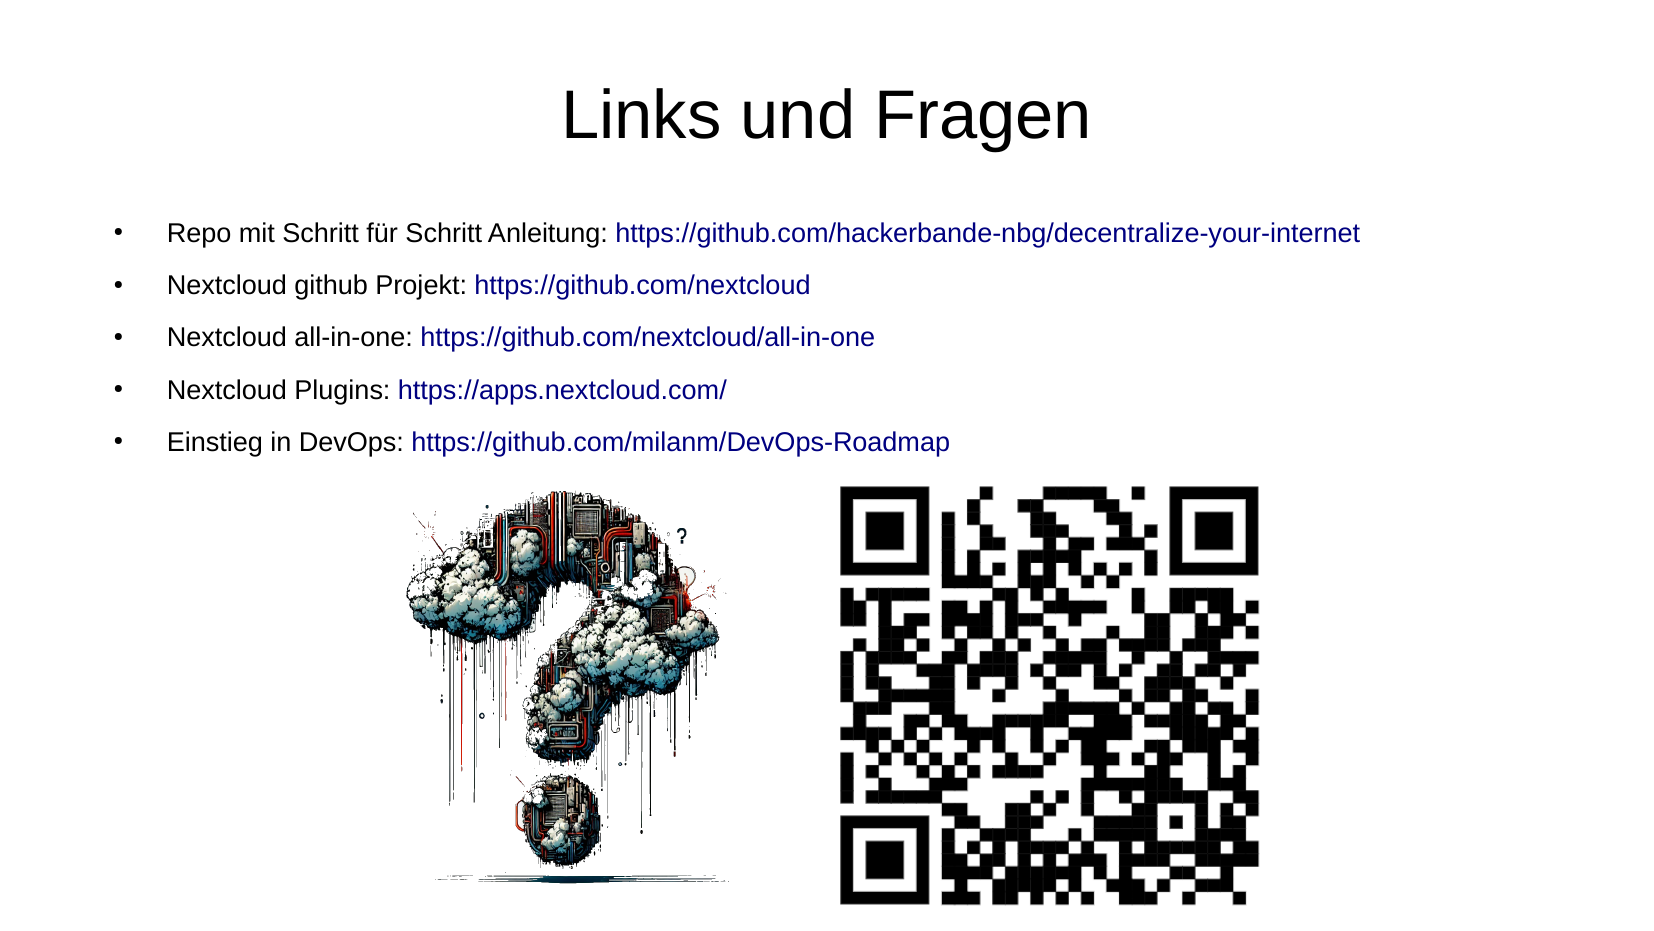

# Links und Fragen
Repo mit Schritt für Schritt Anleitung: https://github.com/hackerbande-nbg/decentralize-your-internet
Nextcloud github Projekt: https://github.com/nextcloud
Nextcloud all-in-one: https://github.com/nextcloud/all-in-one
Nextcloud Plugins: https://apps.nextcloud.com/
Einstieg in DevOps: https://github.com/milanm/DevOps-Roadmap